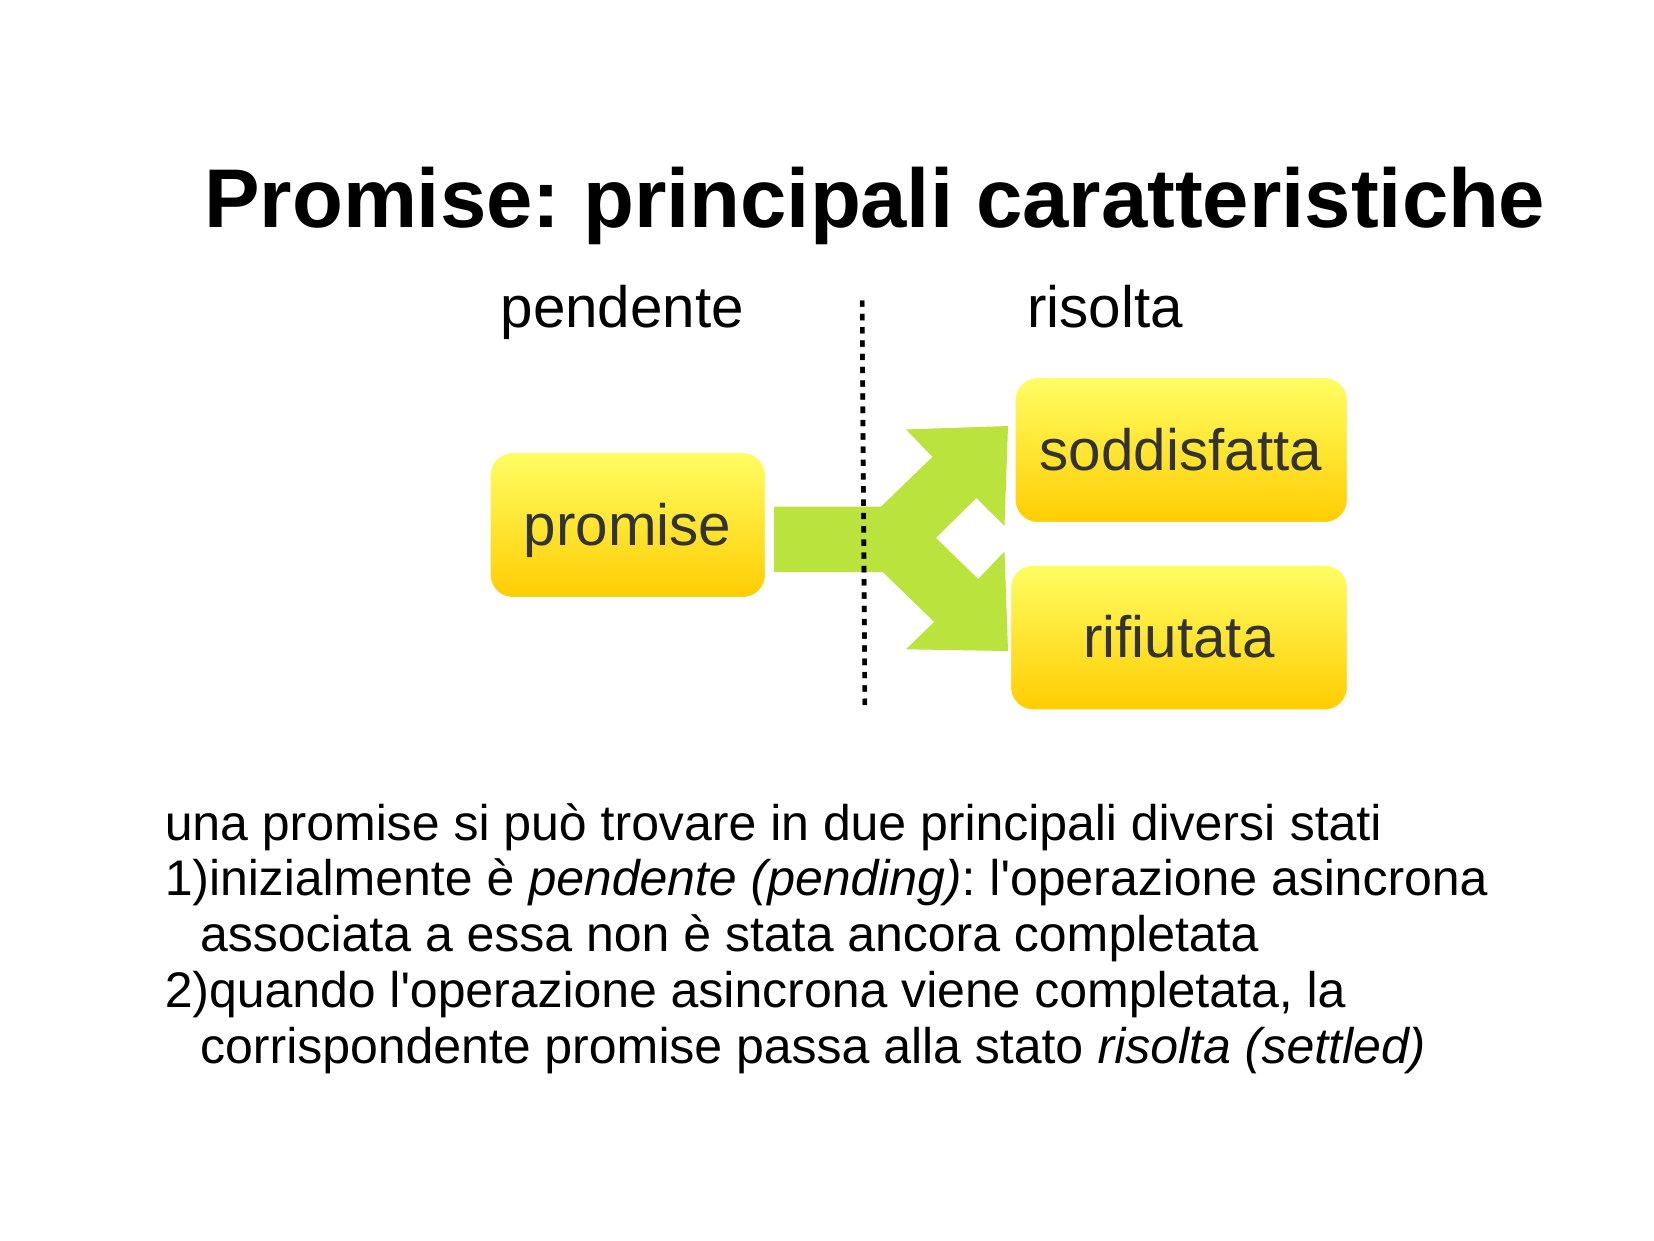

Promise: principali caratteristiche
pendente
risolta
soddisfatta
promise
rifiutata
una promise si può trovare in due principali diversi stati
inizialmente è pendente (pending): l'operazione asincrona associata a essa non è stata ancora completata
quando l'operazione asincrona viene completata, la corrispondente promise passa alla stato risolta (settled)